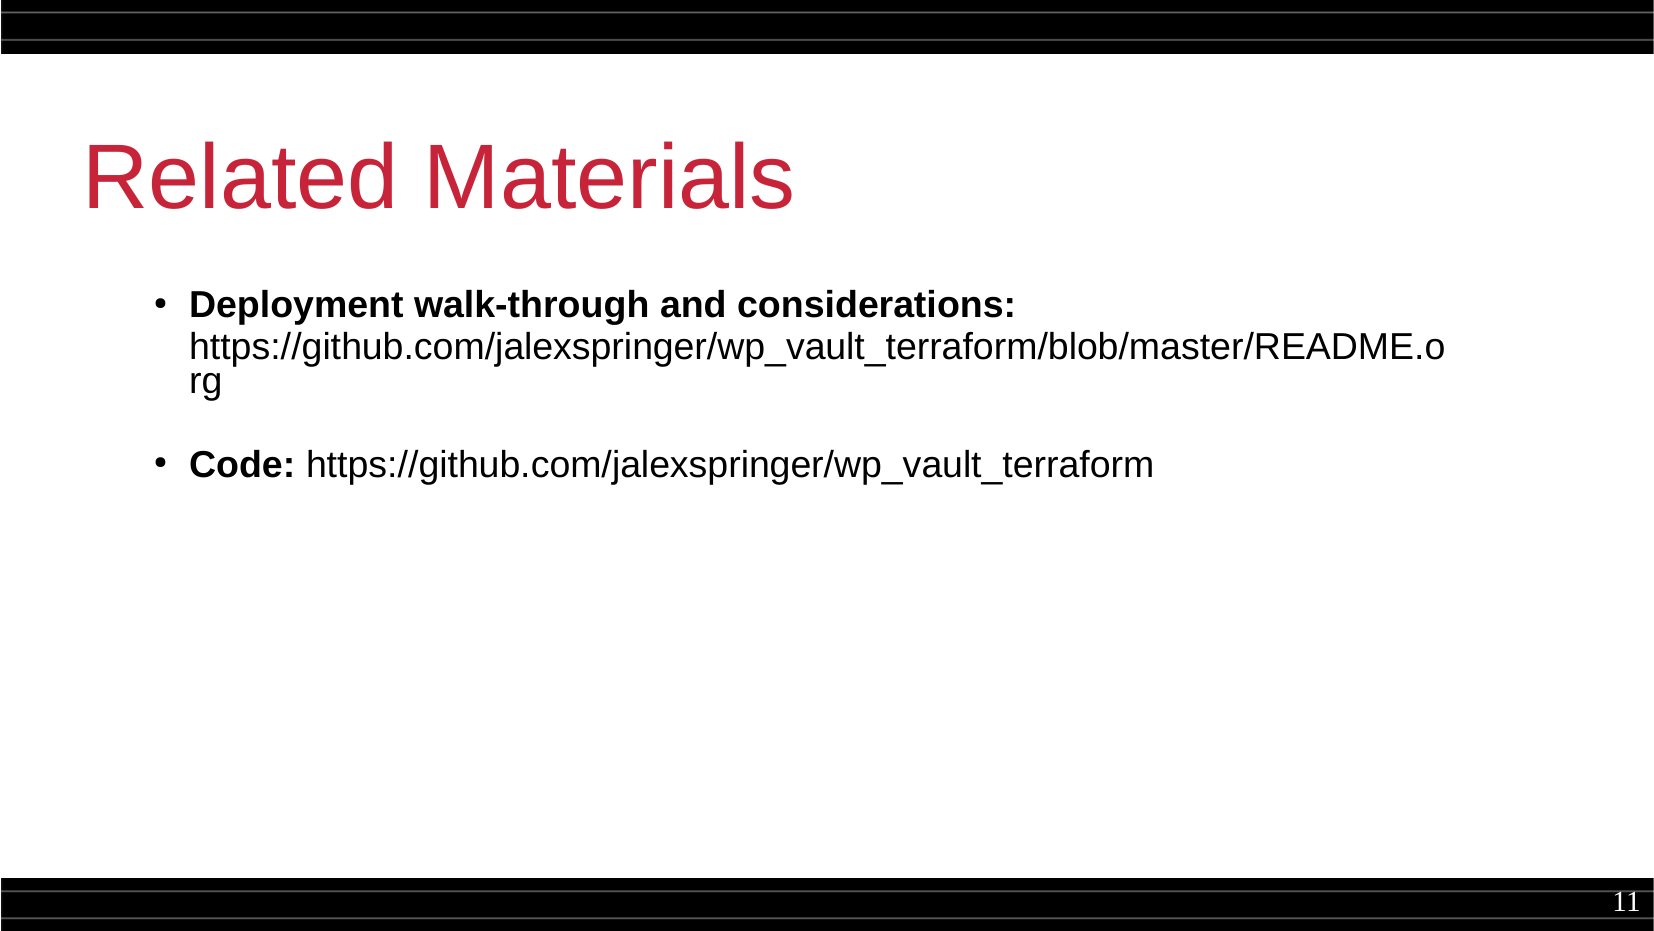

# Related Materials
Deployment walk-through and considerations: https://github.com/jalexspringer/wp_vault_terraform/blob/master/README.org
Code: https://github.com/jalexspringer/wp_vault_terraform
| | | | | |
| --- | --- | --- | --- | --- |
| | | | | |
| | | | | |
| | | | | |
| | | | | |
| | | | | |